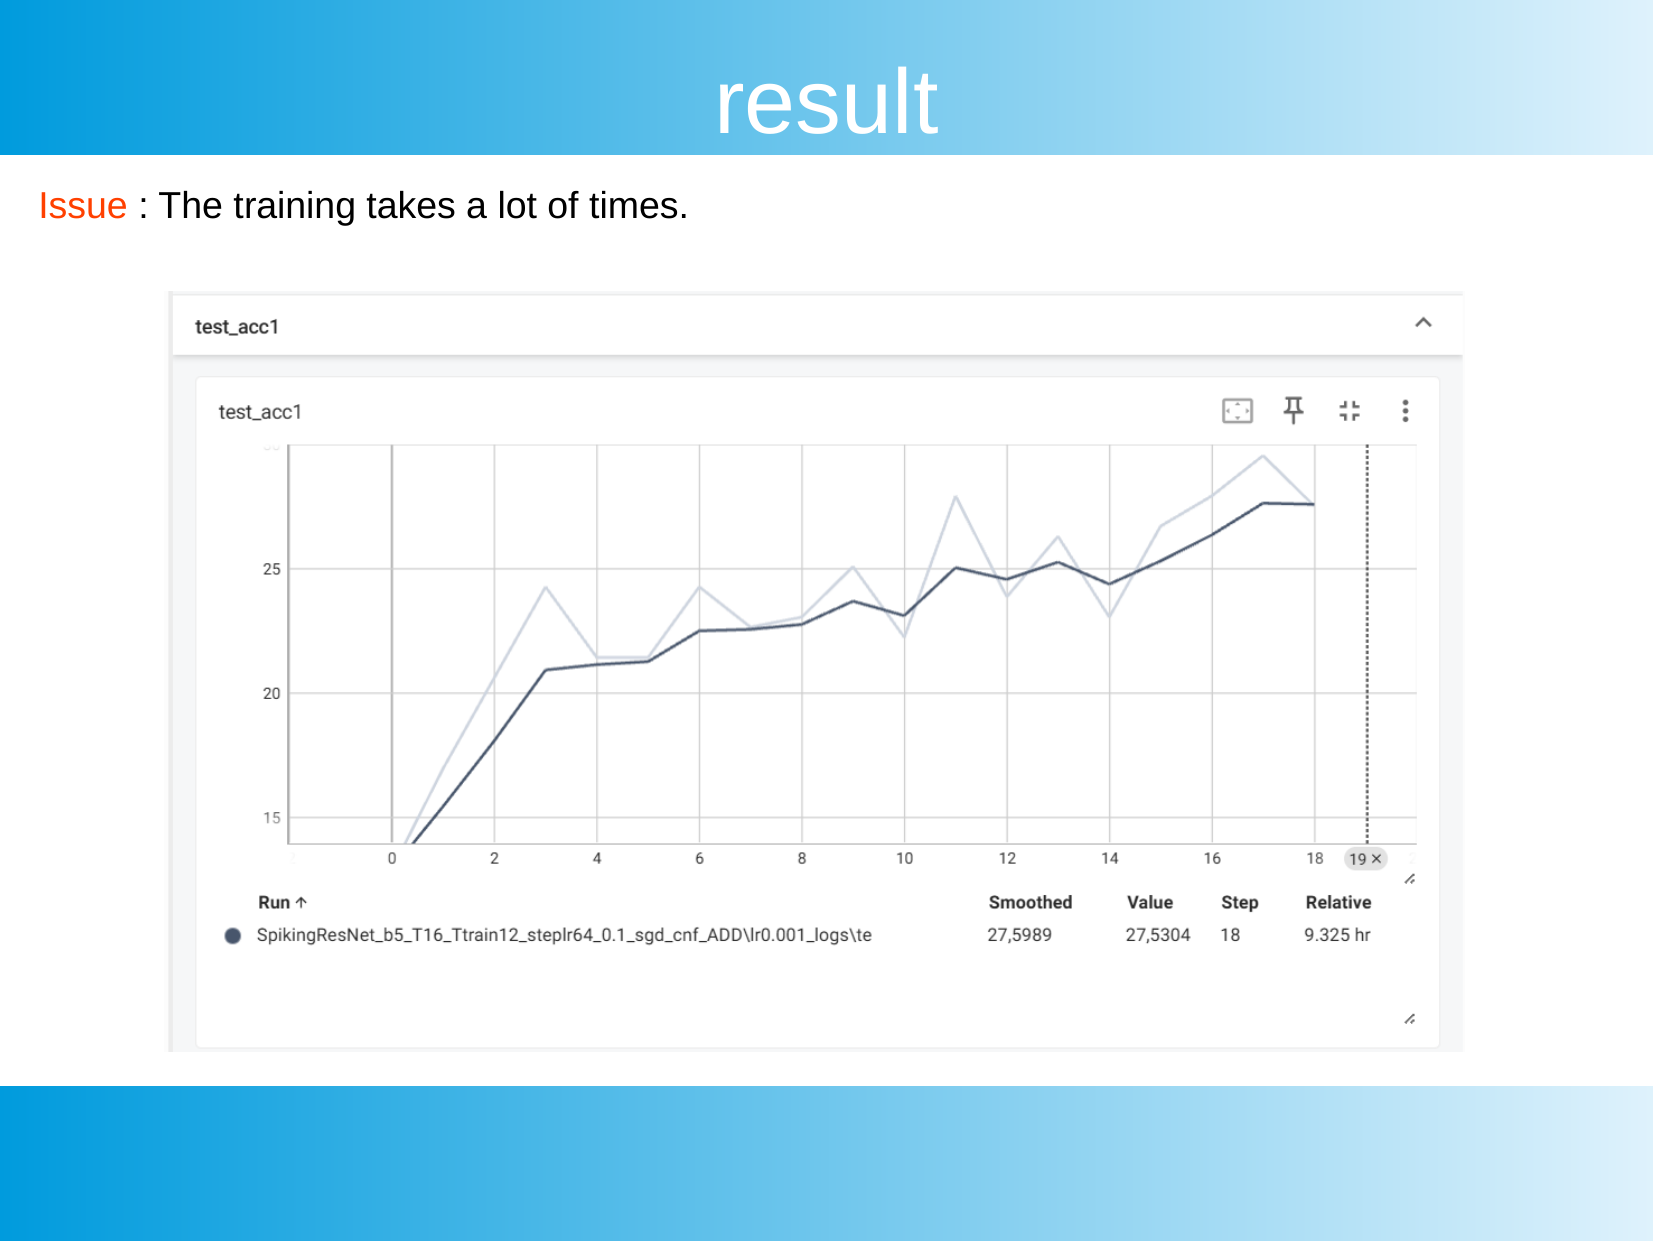

# result
Issue : The training takes a lot of times.